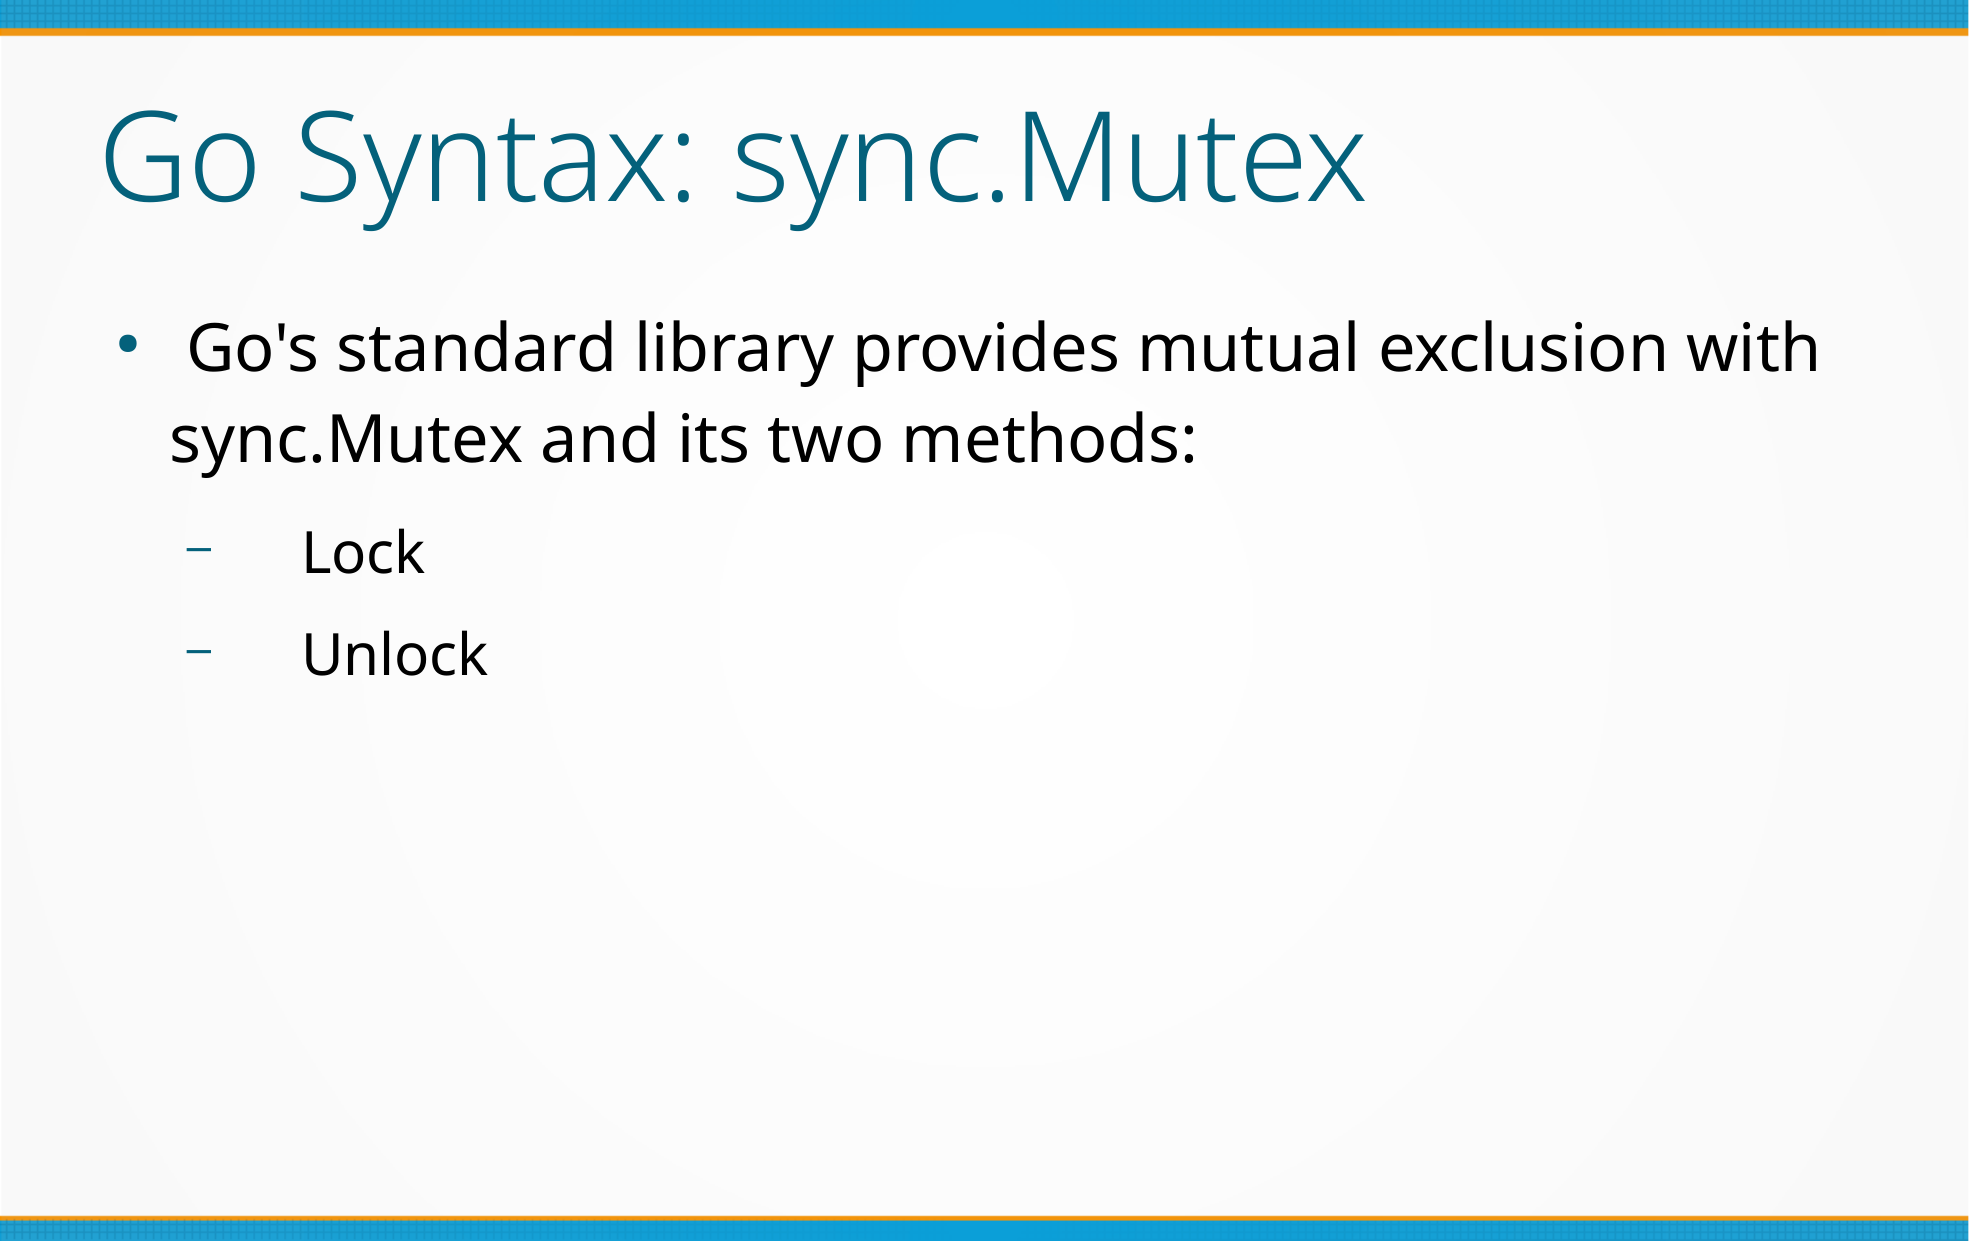

# Go Syntax: sync.Mutex
 Go's standard library provides mutual exclusion with sync.Mutex and its two methods:
 Lock
 Unlock